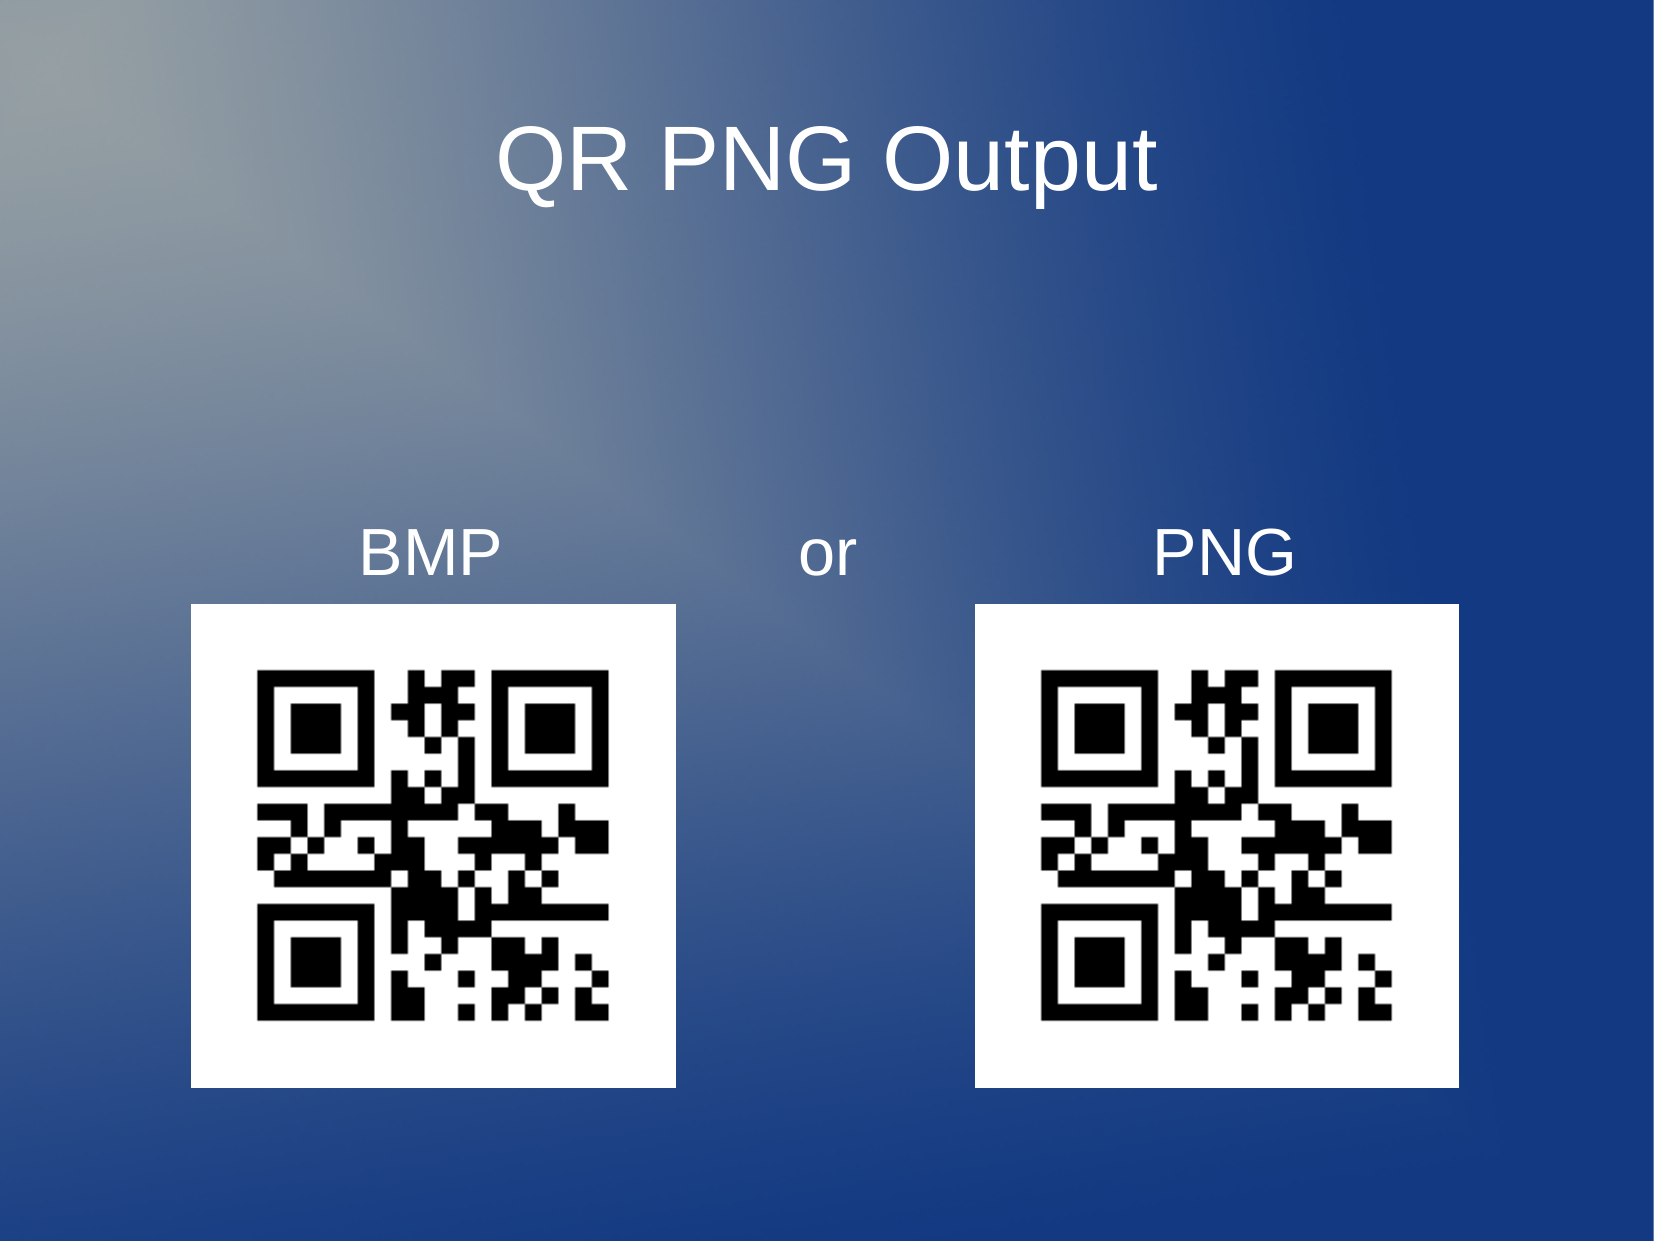

# QR PNG Output
			 BMP or PNG